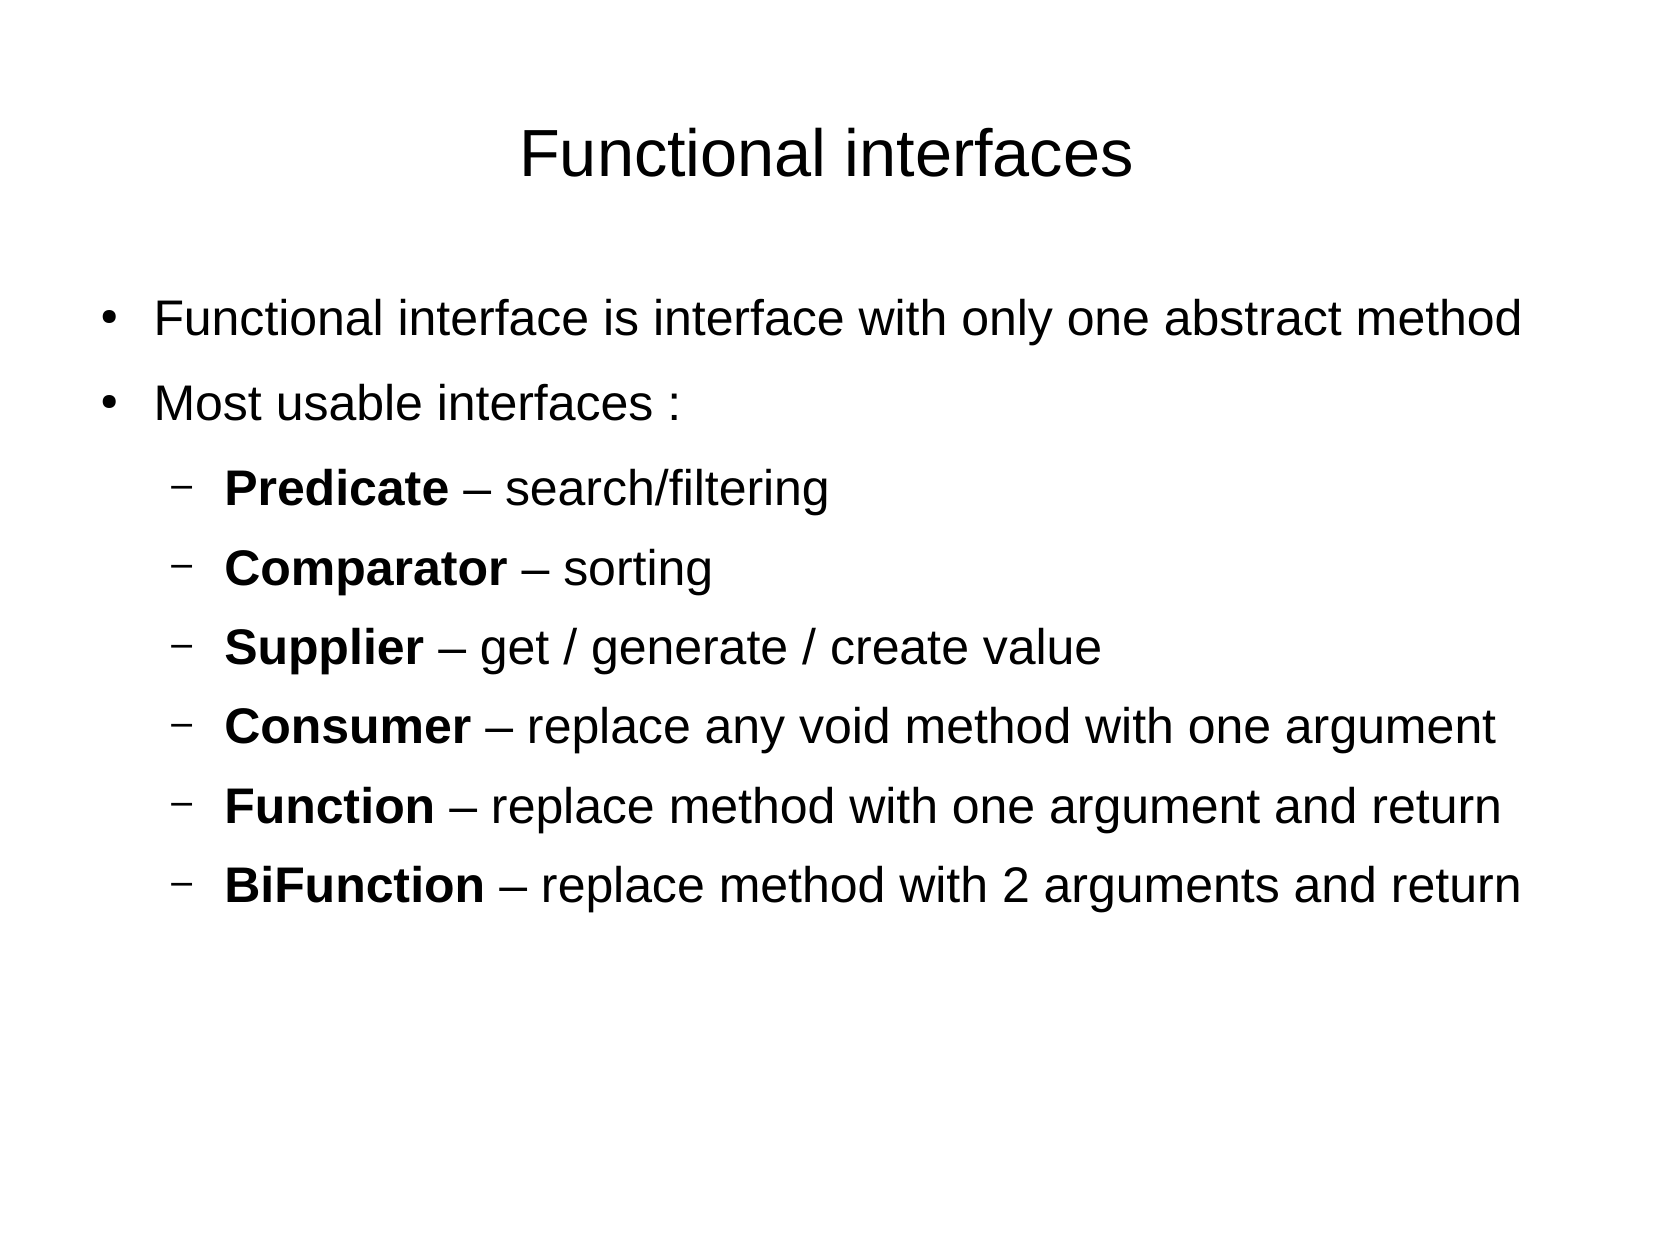

# Functional interfaces
Functional interface is interface with only one abstract method
Most usable interfaces :
Predicate – search/filtering
Comparator – sorting
Supplier – get / generate / create value
Consumer – replace any void method with one argument
Function – replace method with one argument and return
BiFunction – replace method with 2 arguments and return